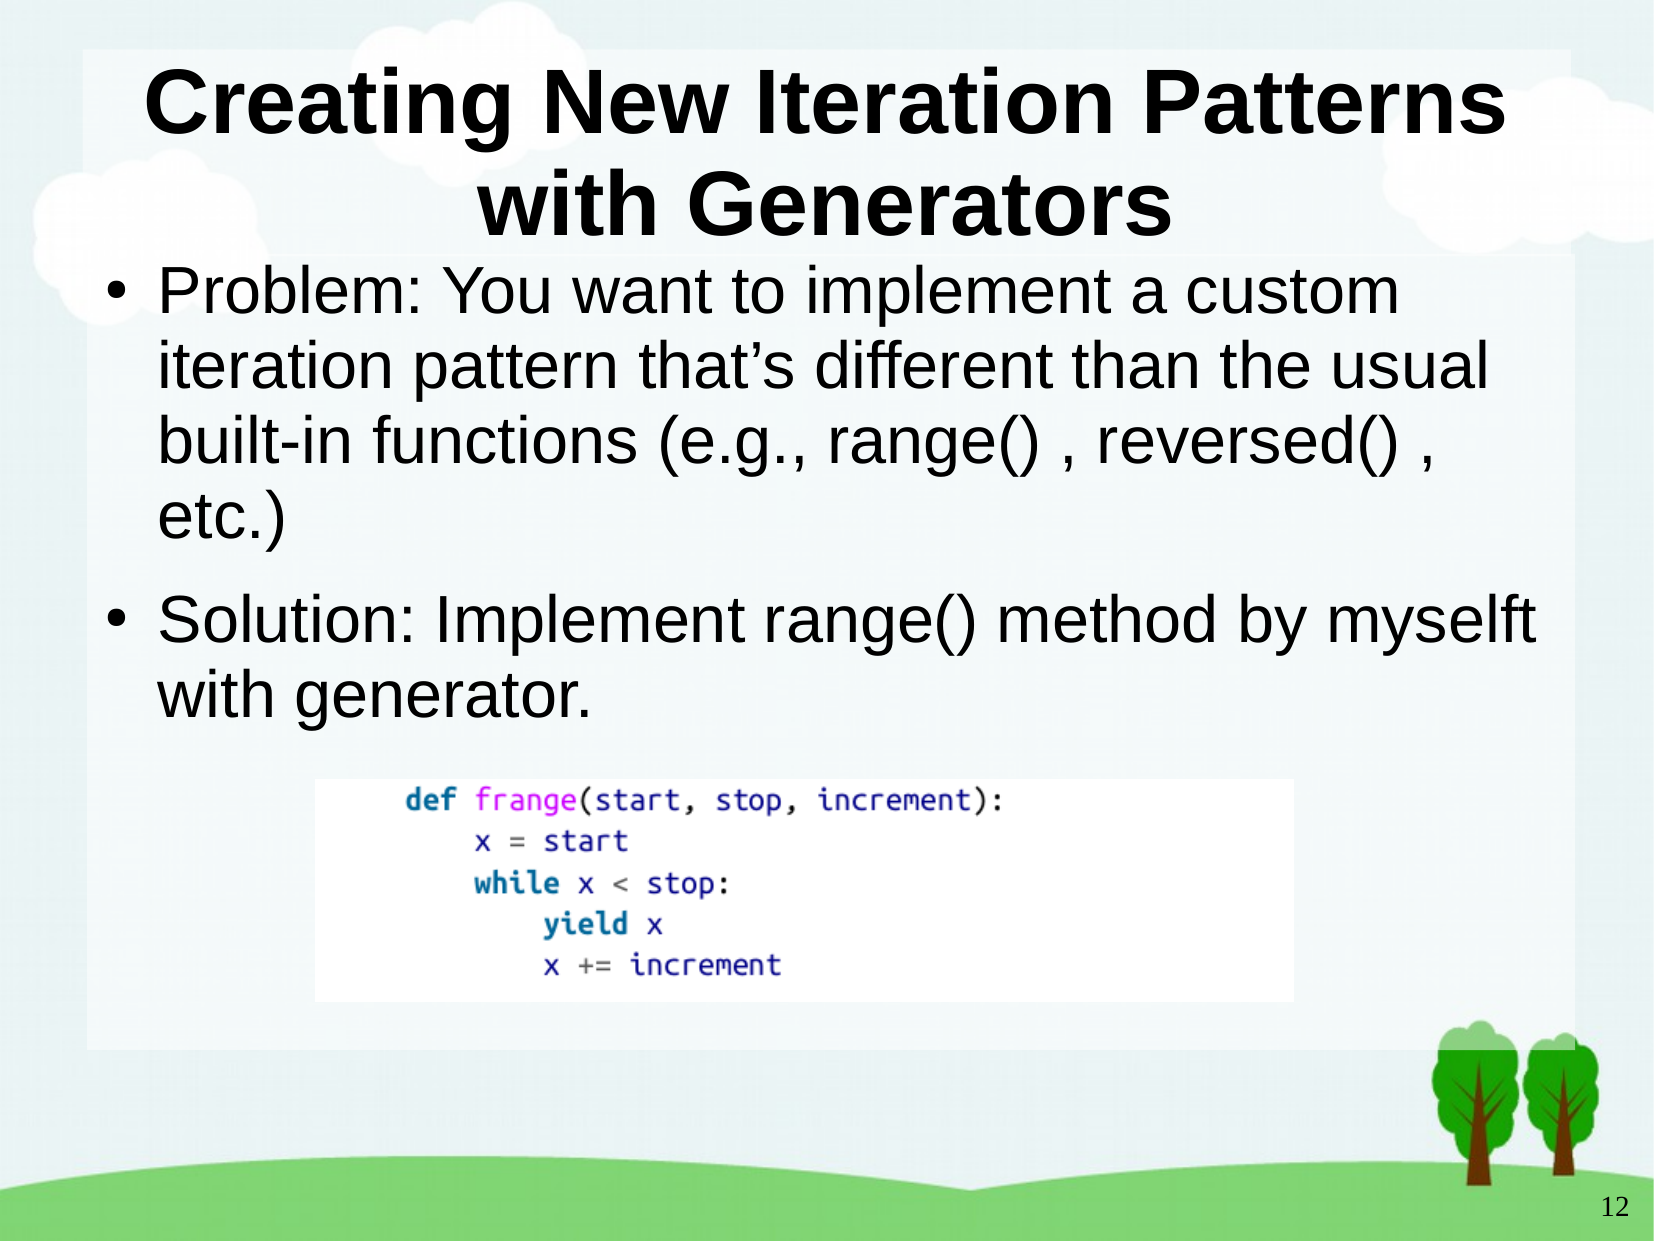

# Creating New Iteration Patterns with Generators
Problem: You want to implement a custom iteration pattern that’s different than the usual built-in functions (e.g., range() , reversed() , etc.)
Solution: Implement range() method by myselft with generator.
12